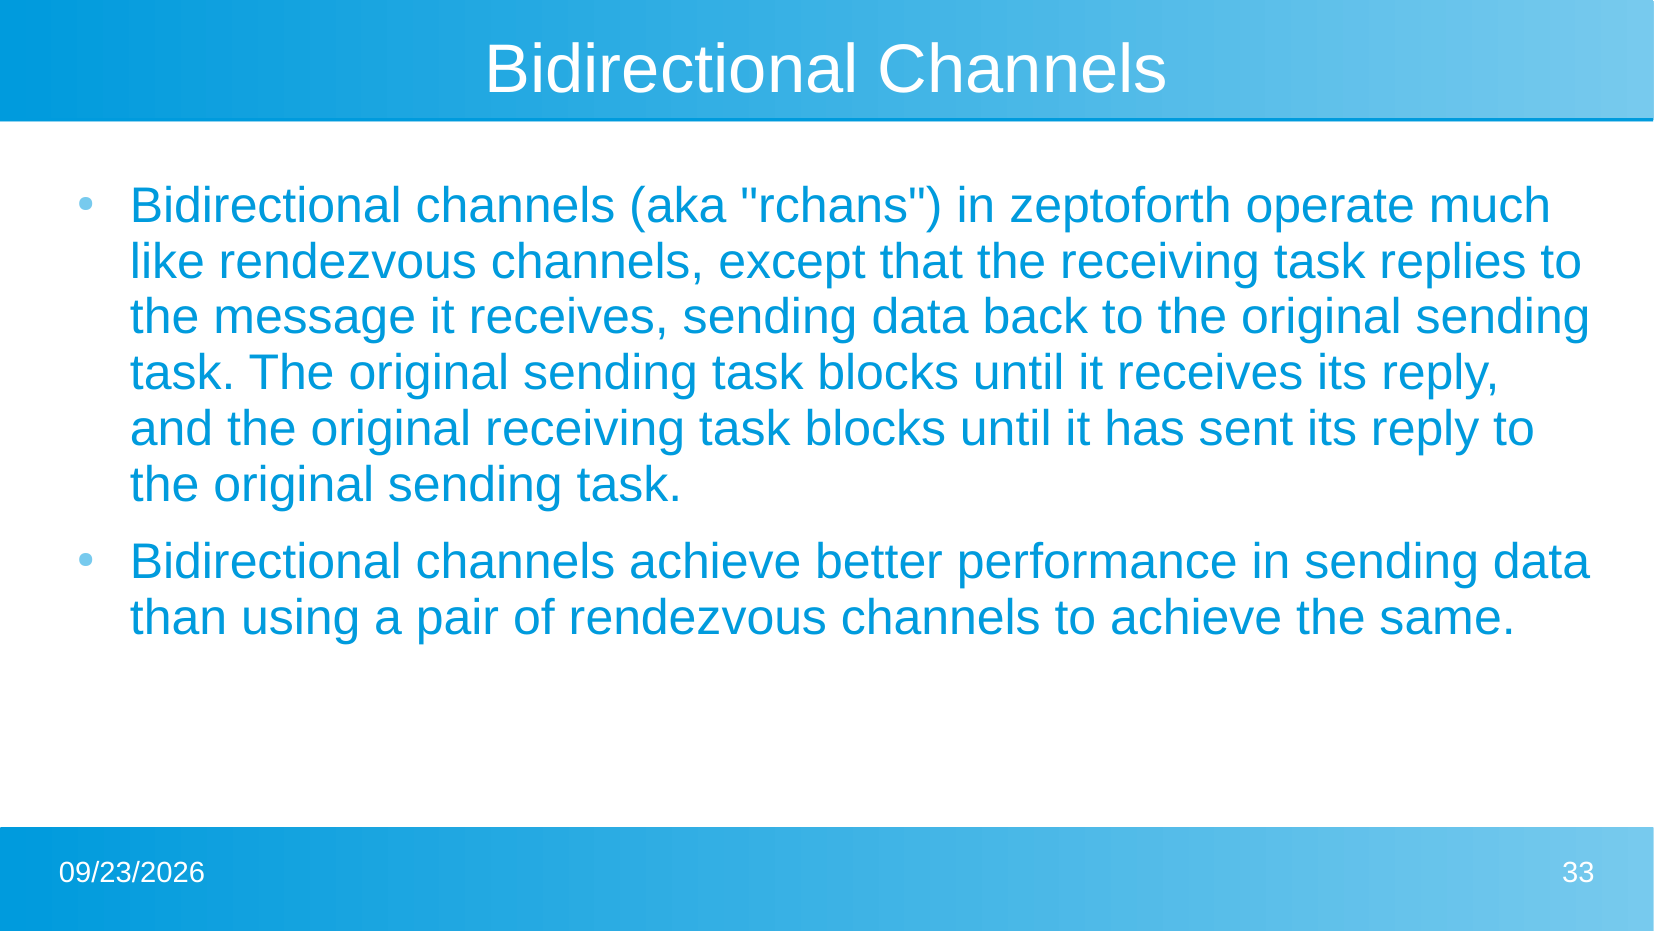

# Bidirectional Channels
Bidirectional channels (aka "rchans") in zeptoforth operate much like rendezvous channels, except that the receiving task replies to the message it receives, sending data back to the original sending task. The original sending task blocks until it receives its reply, and the original receiving task blocks until it has sent its reply to the original sending task.
Bidirectional channels achieve better performance in sending data than using a pair of rendezvous channels to achieve the same.
33